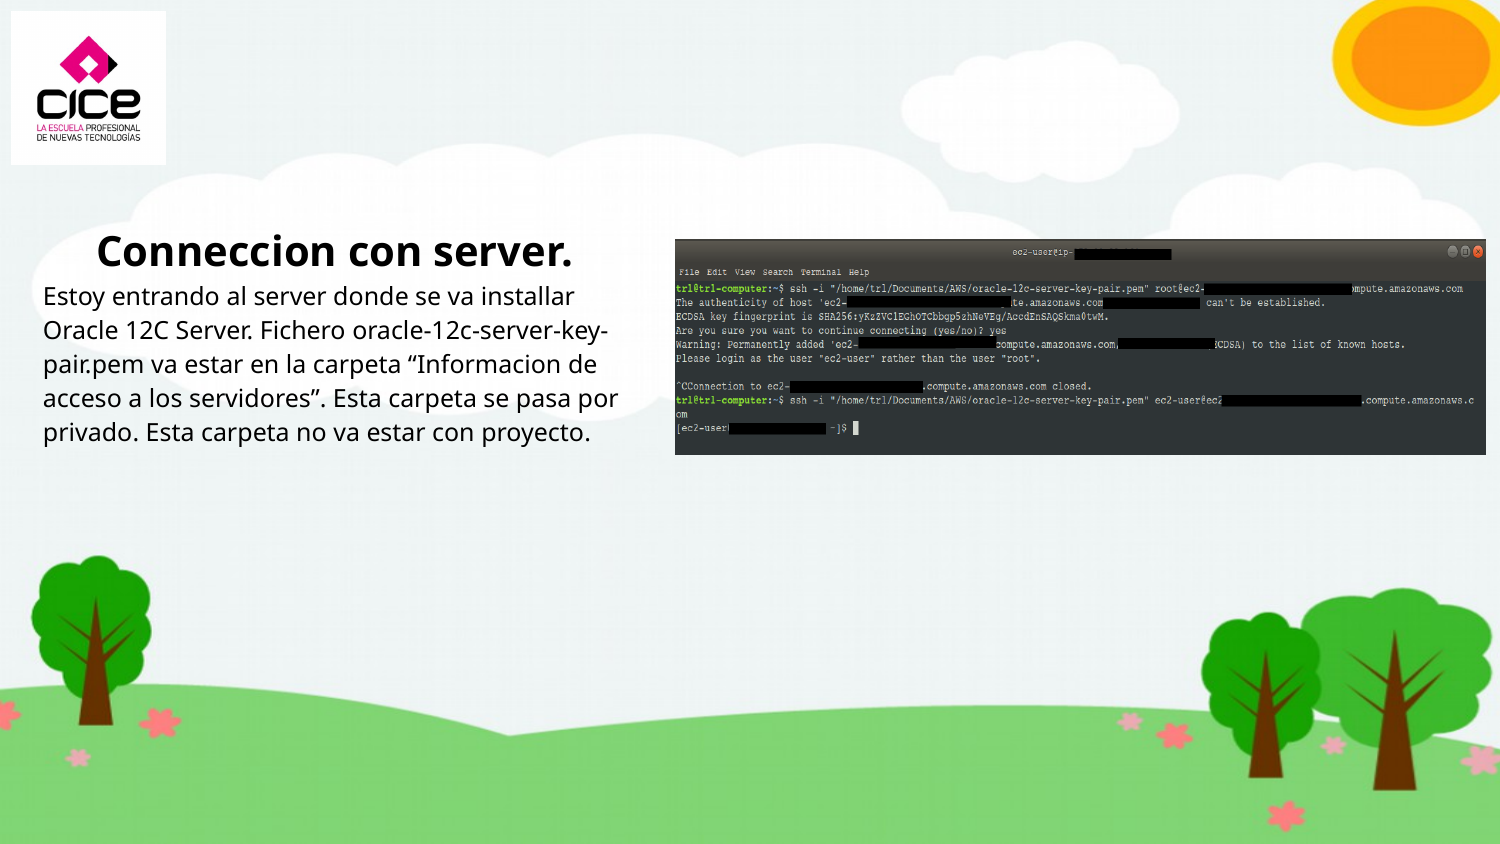

# Conneccion con server. Estoy entrando al server donde se va installar Oracle 12C Server. Fichero oracle-12c-server-key-pair.pem va estar en la carpeta “Informacion de acceso a los servidores”. Esta carpeta se pasa por privado. Esta carpeta no va estar con proyecto.